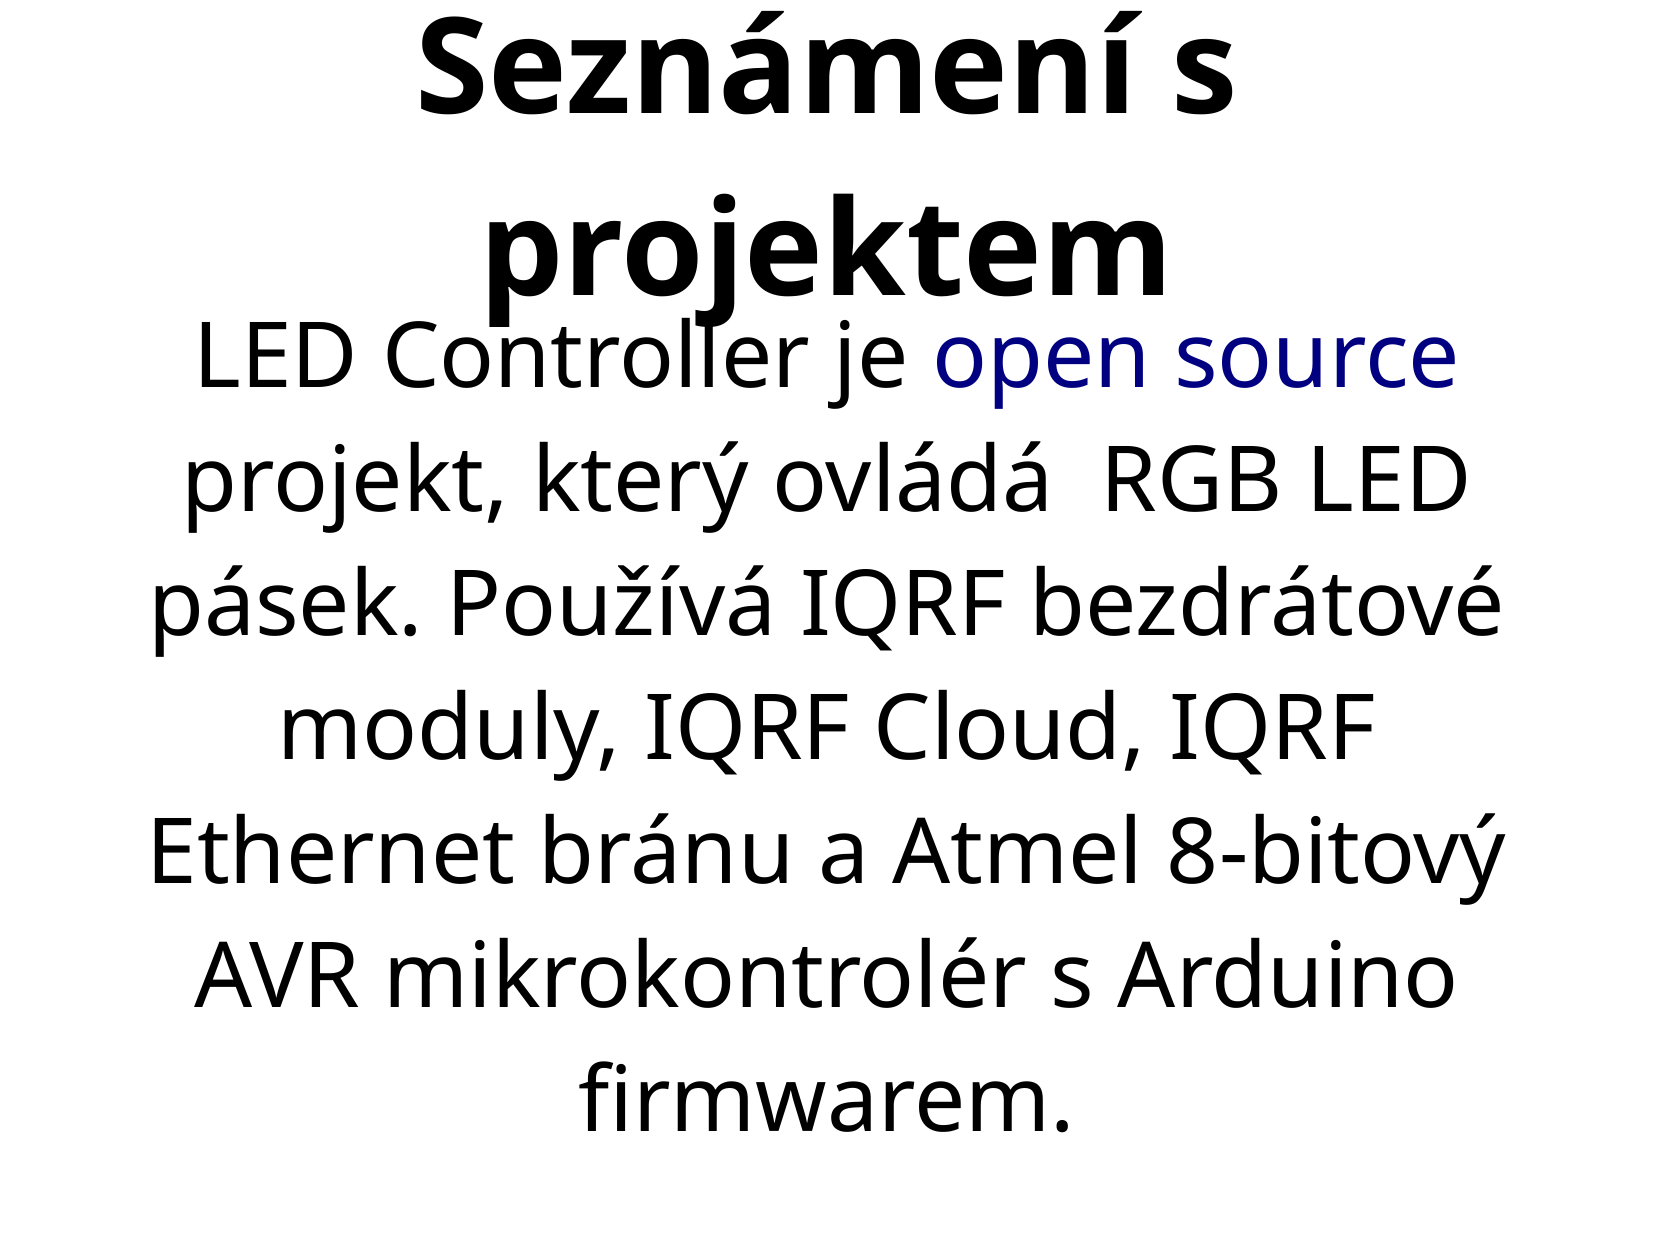

# Seznámení s projektem
LED Controller je open source projekt, který ovládá RGB LED pásek. Používá IQRF bezdrátové moduly, IQRF Cloud, IQRF Ethernet bránu a Atmel 8-bitový AVR mikrokontrolér s Arduino firmwarem.